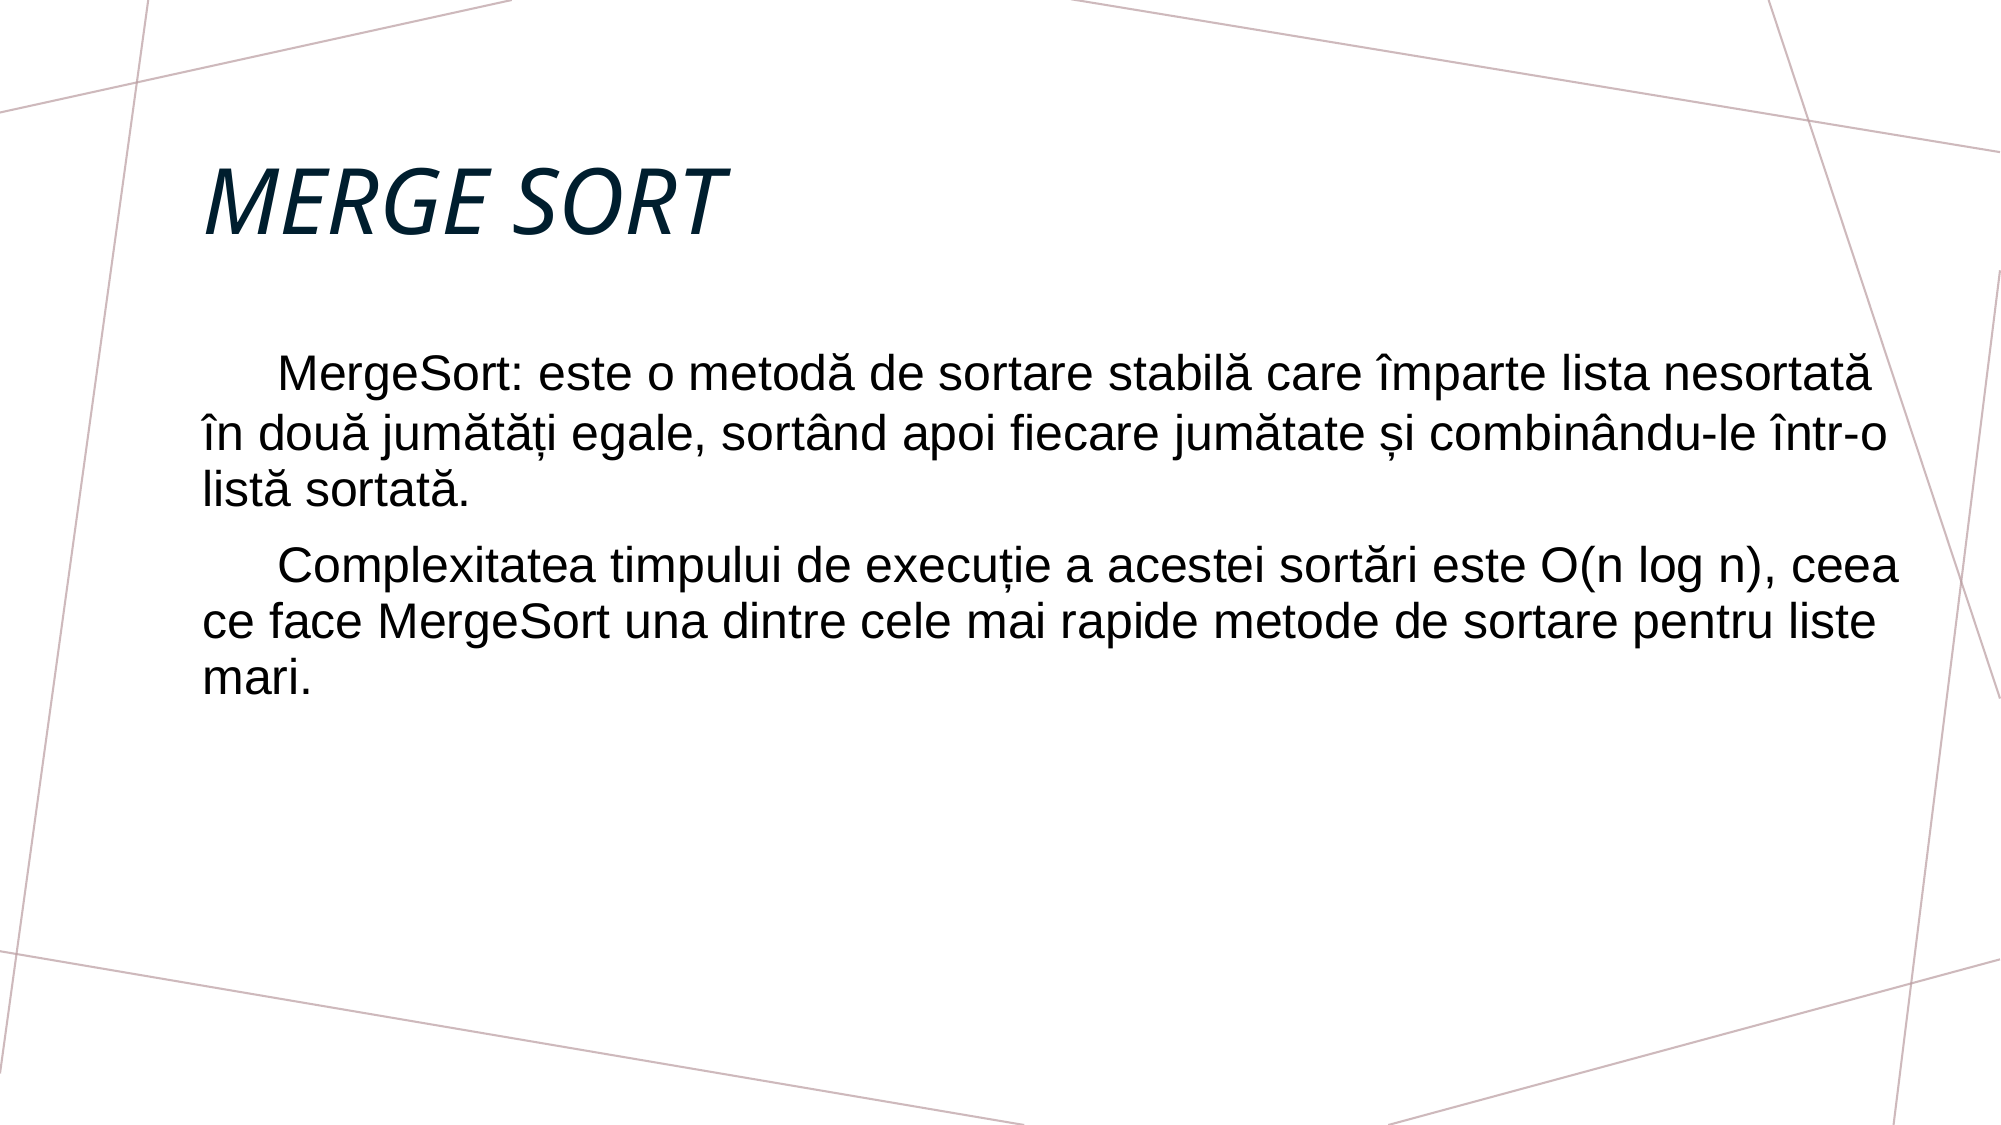

# Merge sort
	MergeSort: este o metodă de sortare stabilă care împarte lista nesortată în două jumătăți egale, sortând apoi fiecare jumătate și combinându-le într-o listă sortată.
	Complexitatea timpului de execuție a acestei sortări este O(n log n), ceea ce face MergeSort una dintre cele mai rapide metode de sortare pentru liste mari.